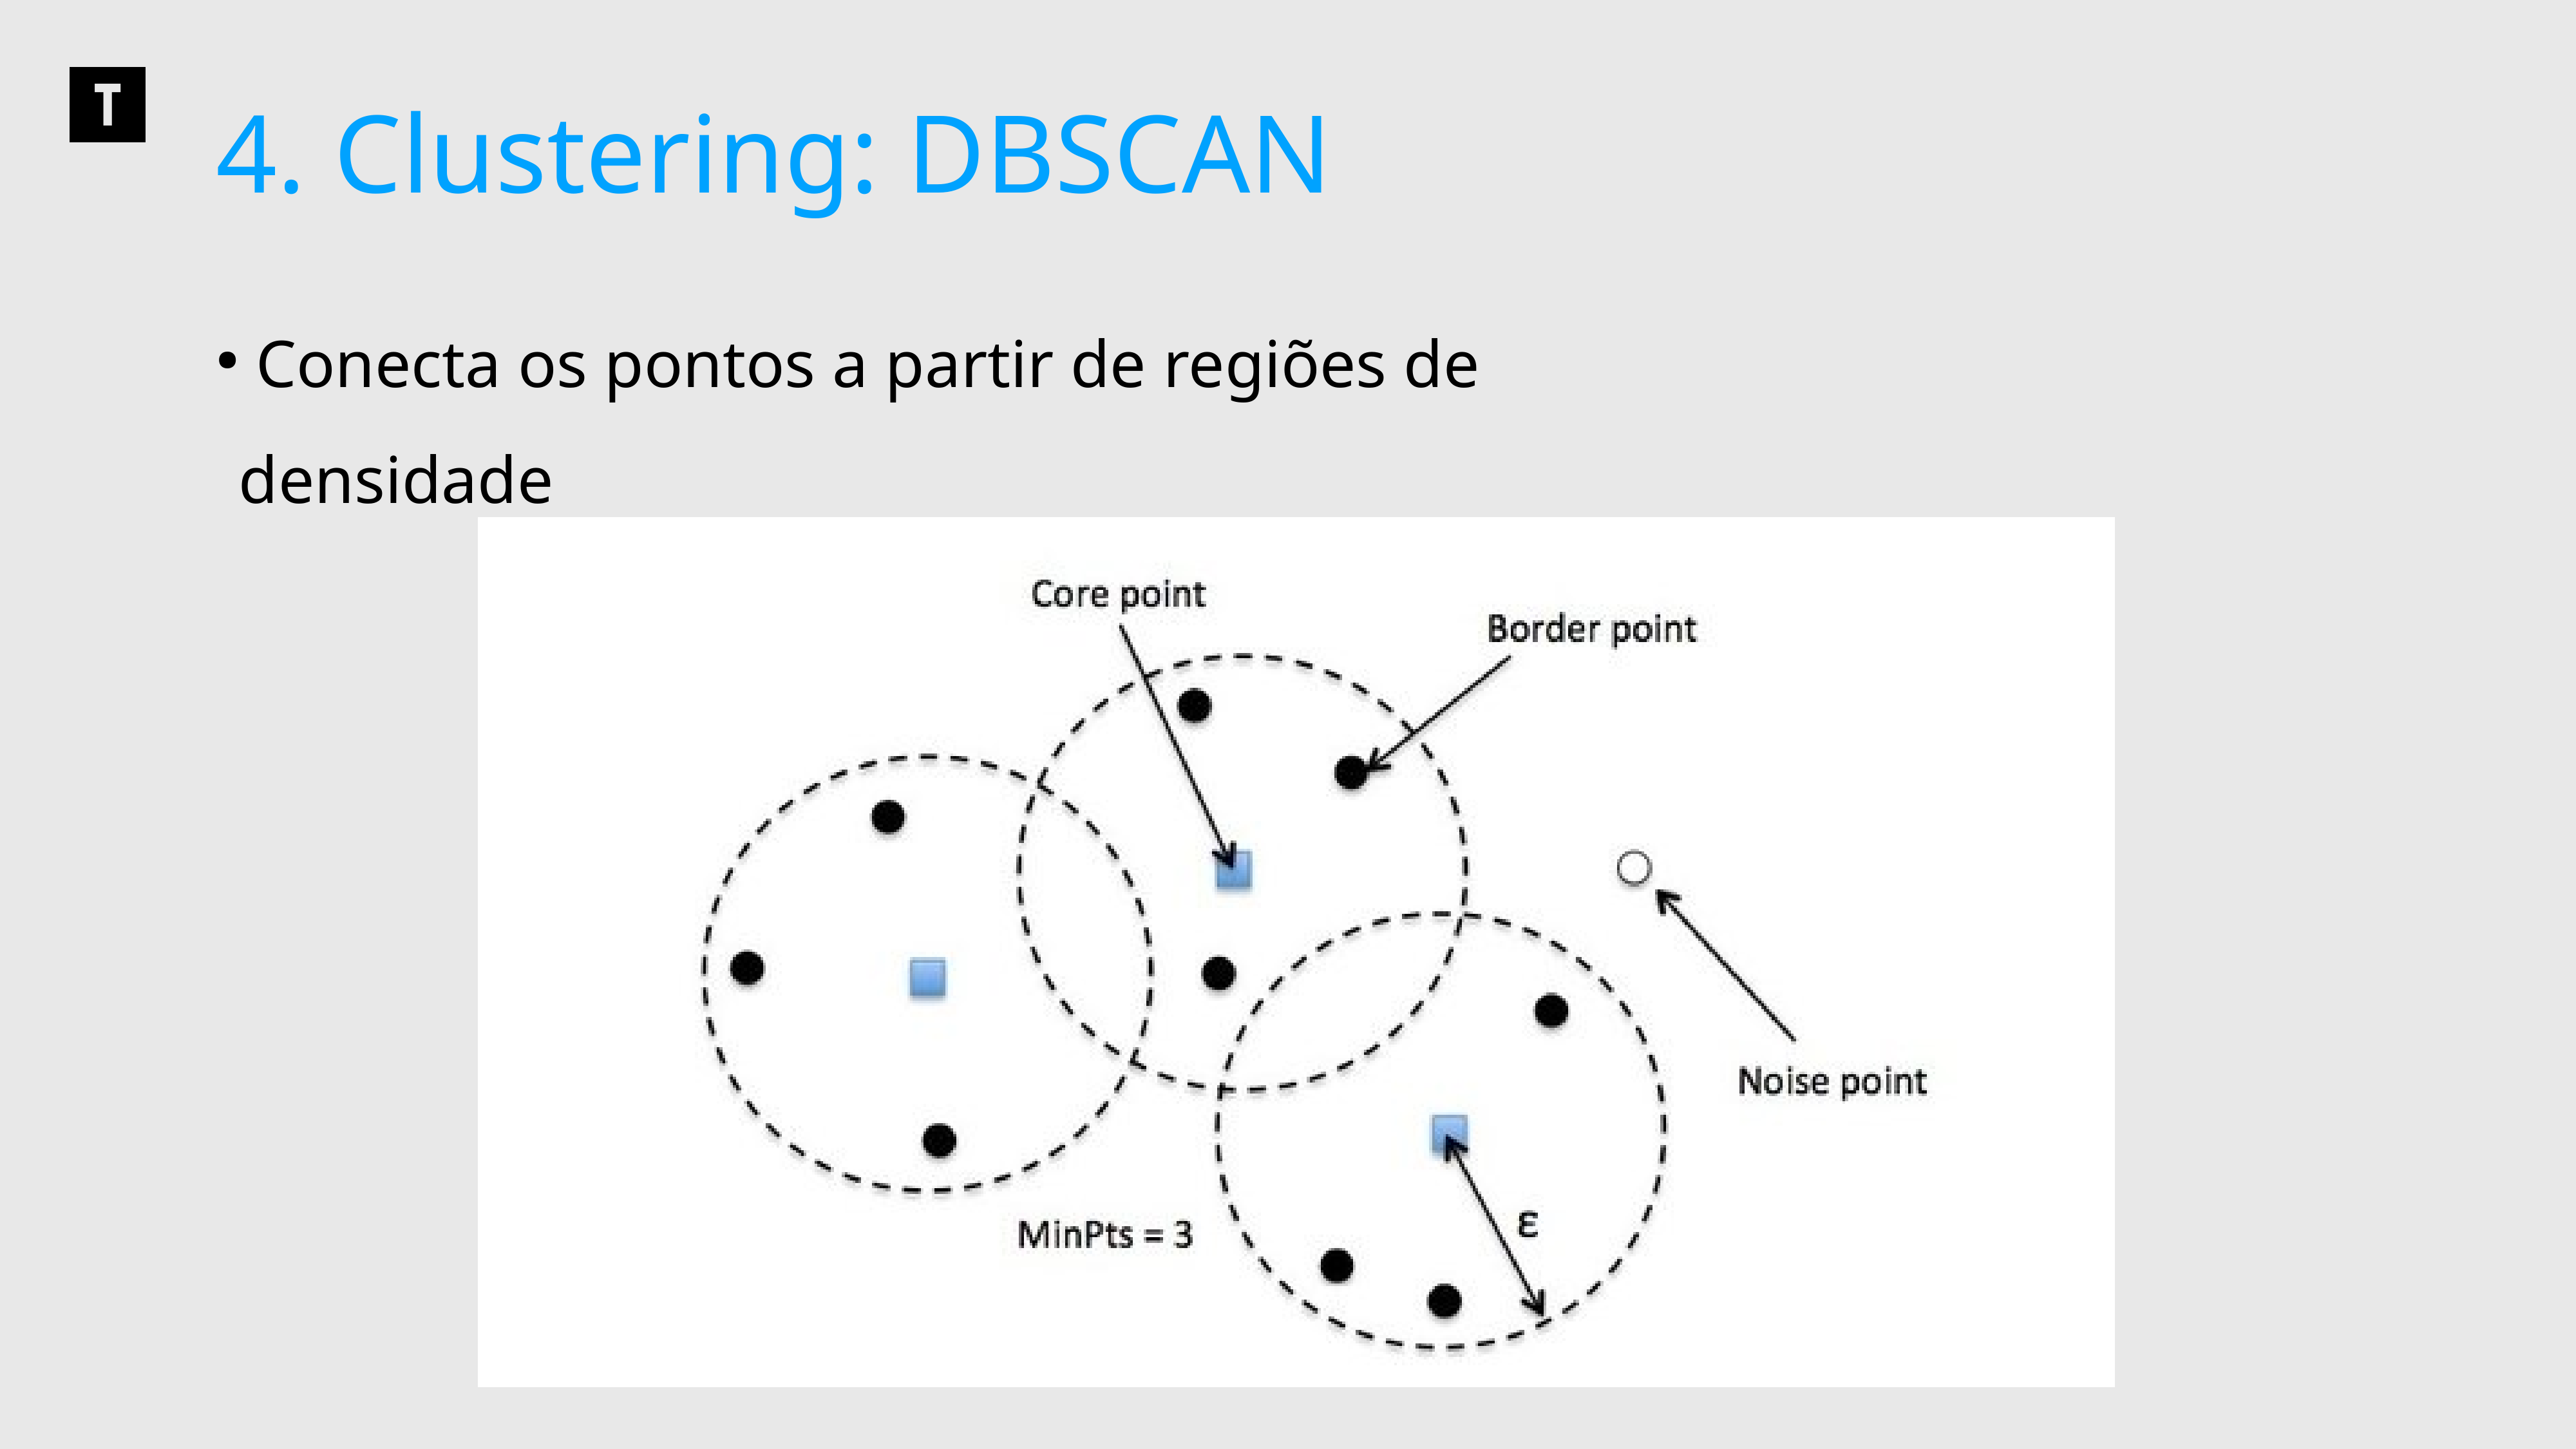

4. Clustering: DBSCAN
 Conecta os pontos a partir de regiões de densidade